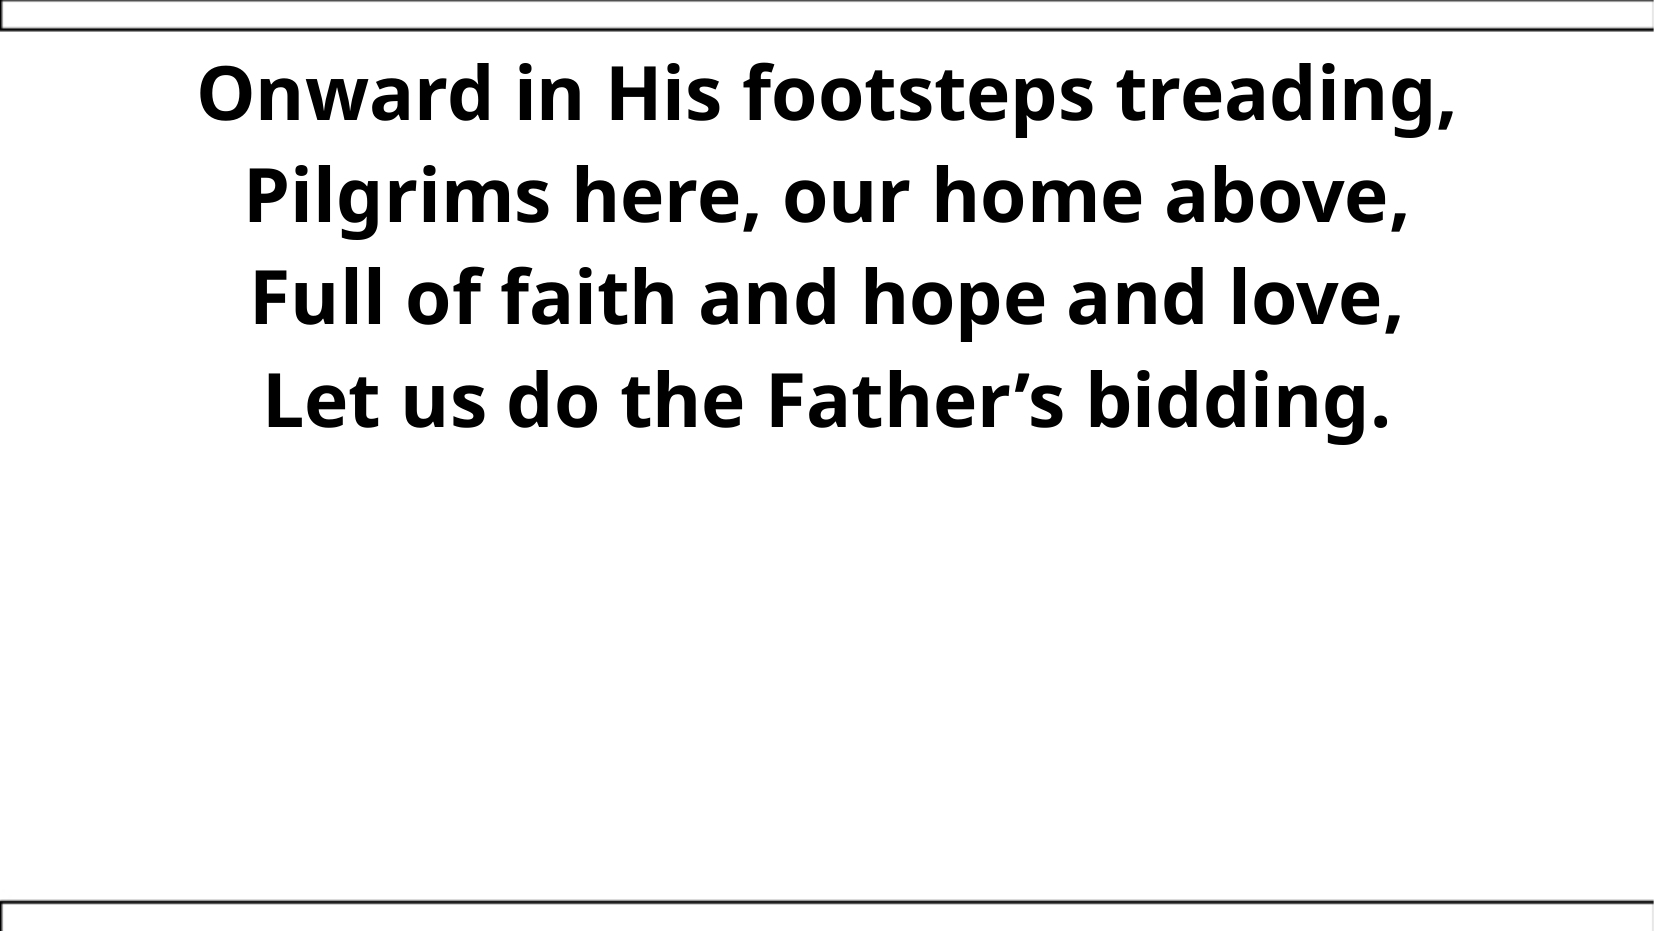

Onward in His footsteps treading,
Pilgrims here, our home above,
Full of faith and hope and love,
Let us do the Father’s bidding.